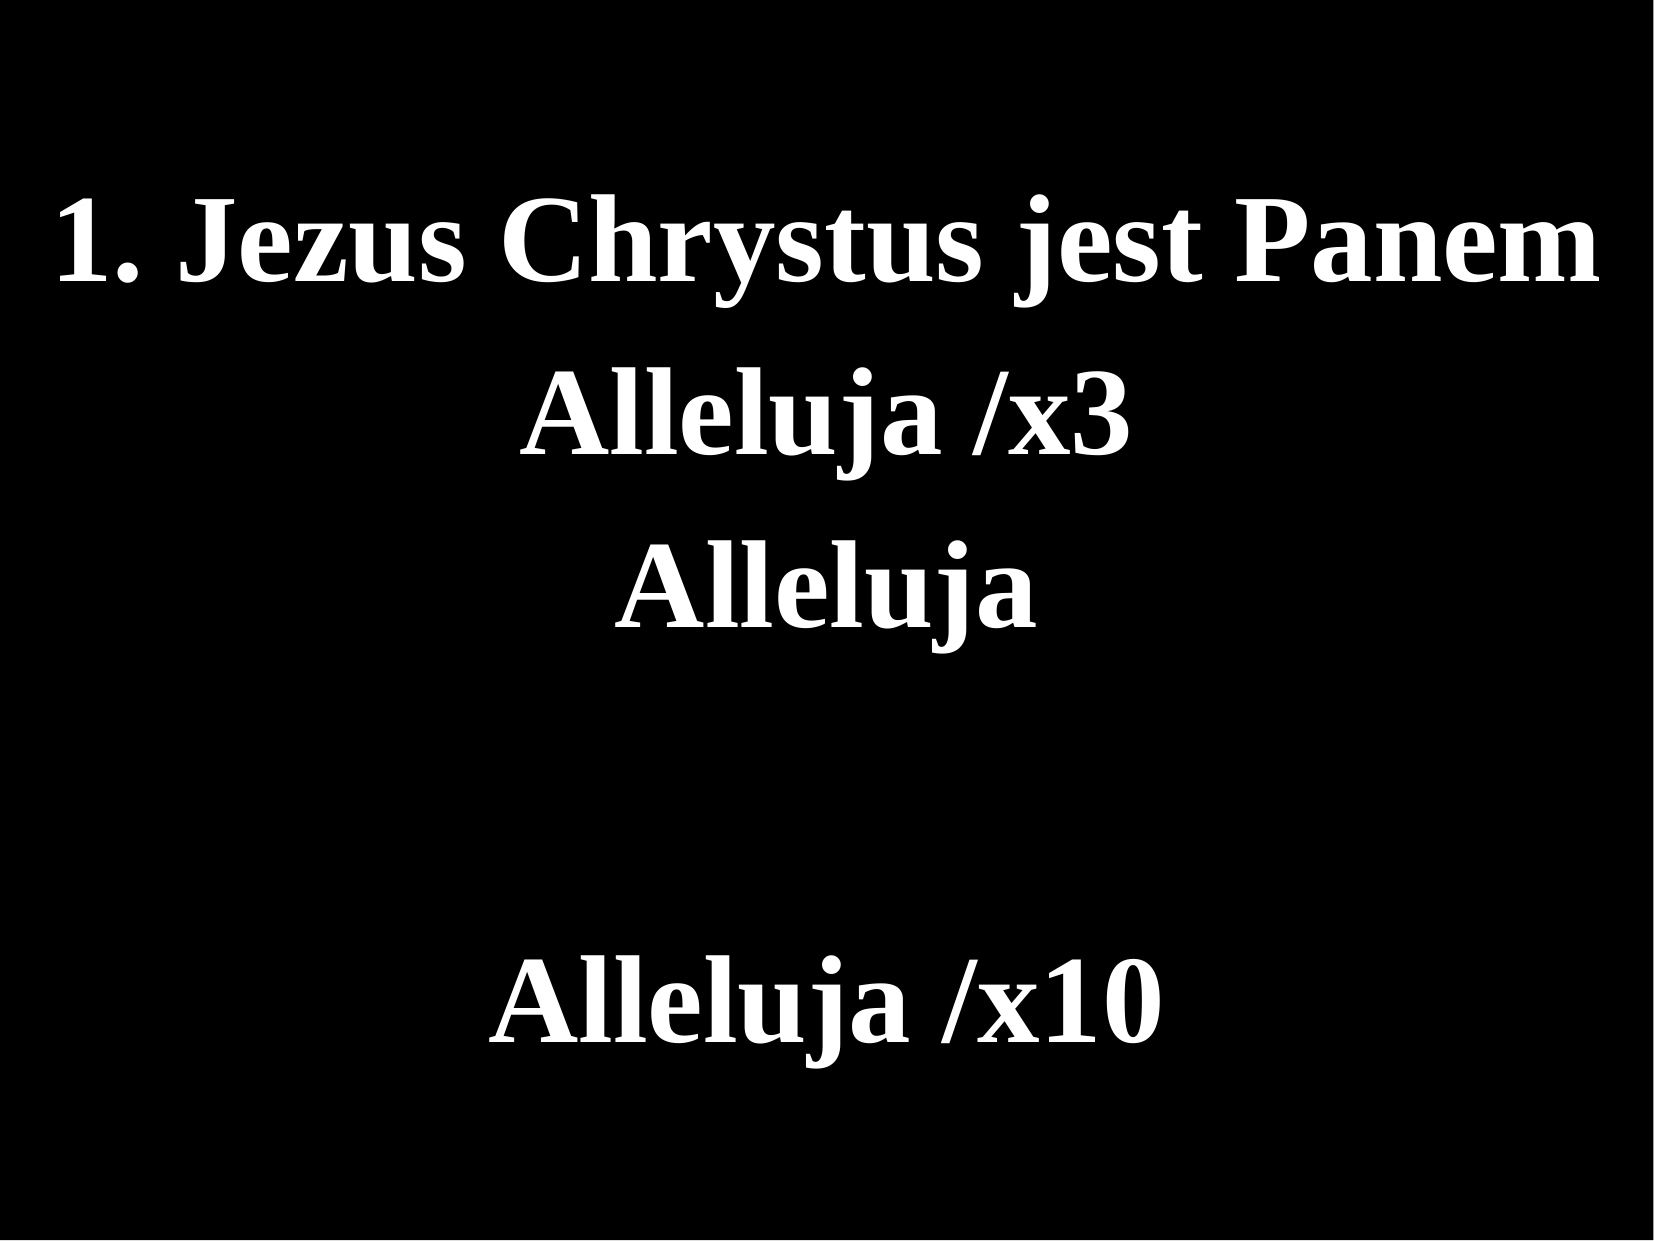

# 1. Jezus Chrystus jest Panem ppp Alleluja /x3 ppp Alleluja Alleluja /x10